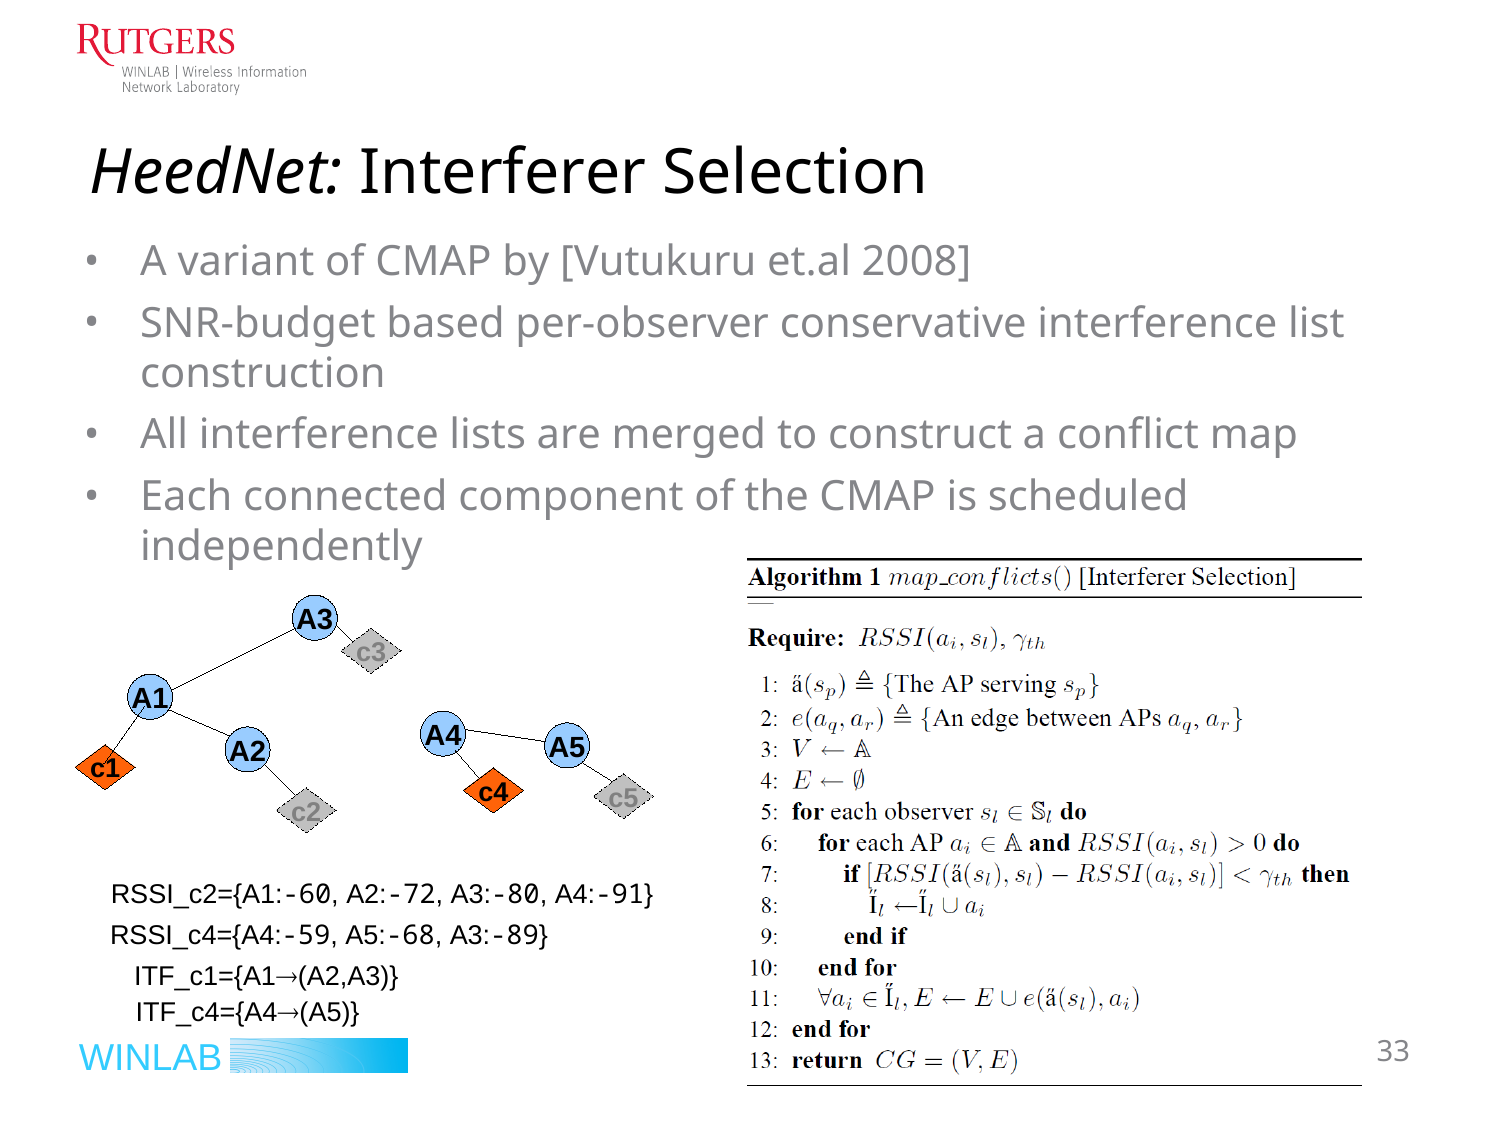

# HeedNet: Interferer Selection
A variant of CMAP by [Vutukuru et.al 2008]
SNR-budget based per-observer conservative interference list construction
All interference lists are merged to construct a conflict map
Each connected component of the CMAP is scheduled independently
A3
c3
A1
A4
A5
A2
c1
c1
c4
c4
c5
c2
RSSI_c2={A1:-60, A2:-72, A3:-80, A4:-91}
RSSI_c4={A4:-59, A5:-68, A3:-89}
ITF_c1={A1(A2,A3)}
ITF_c4={A4(A5)}
33